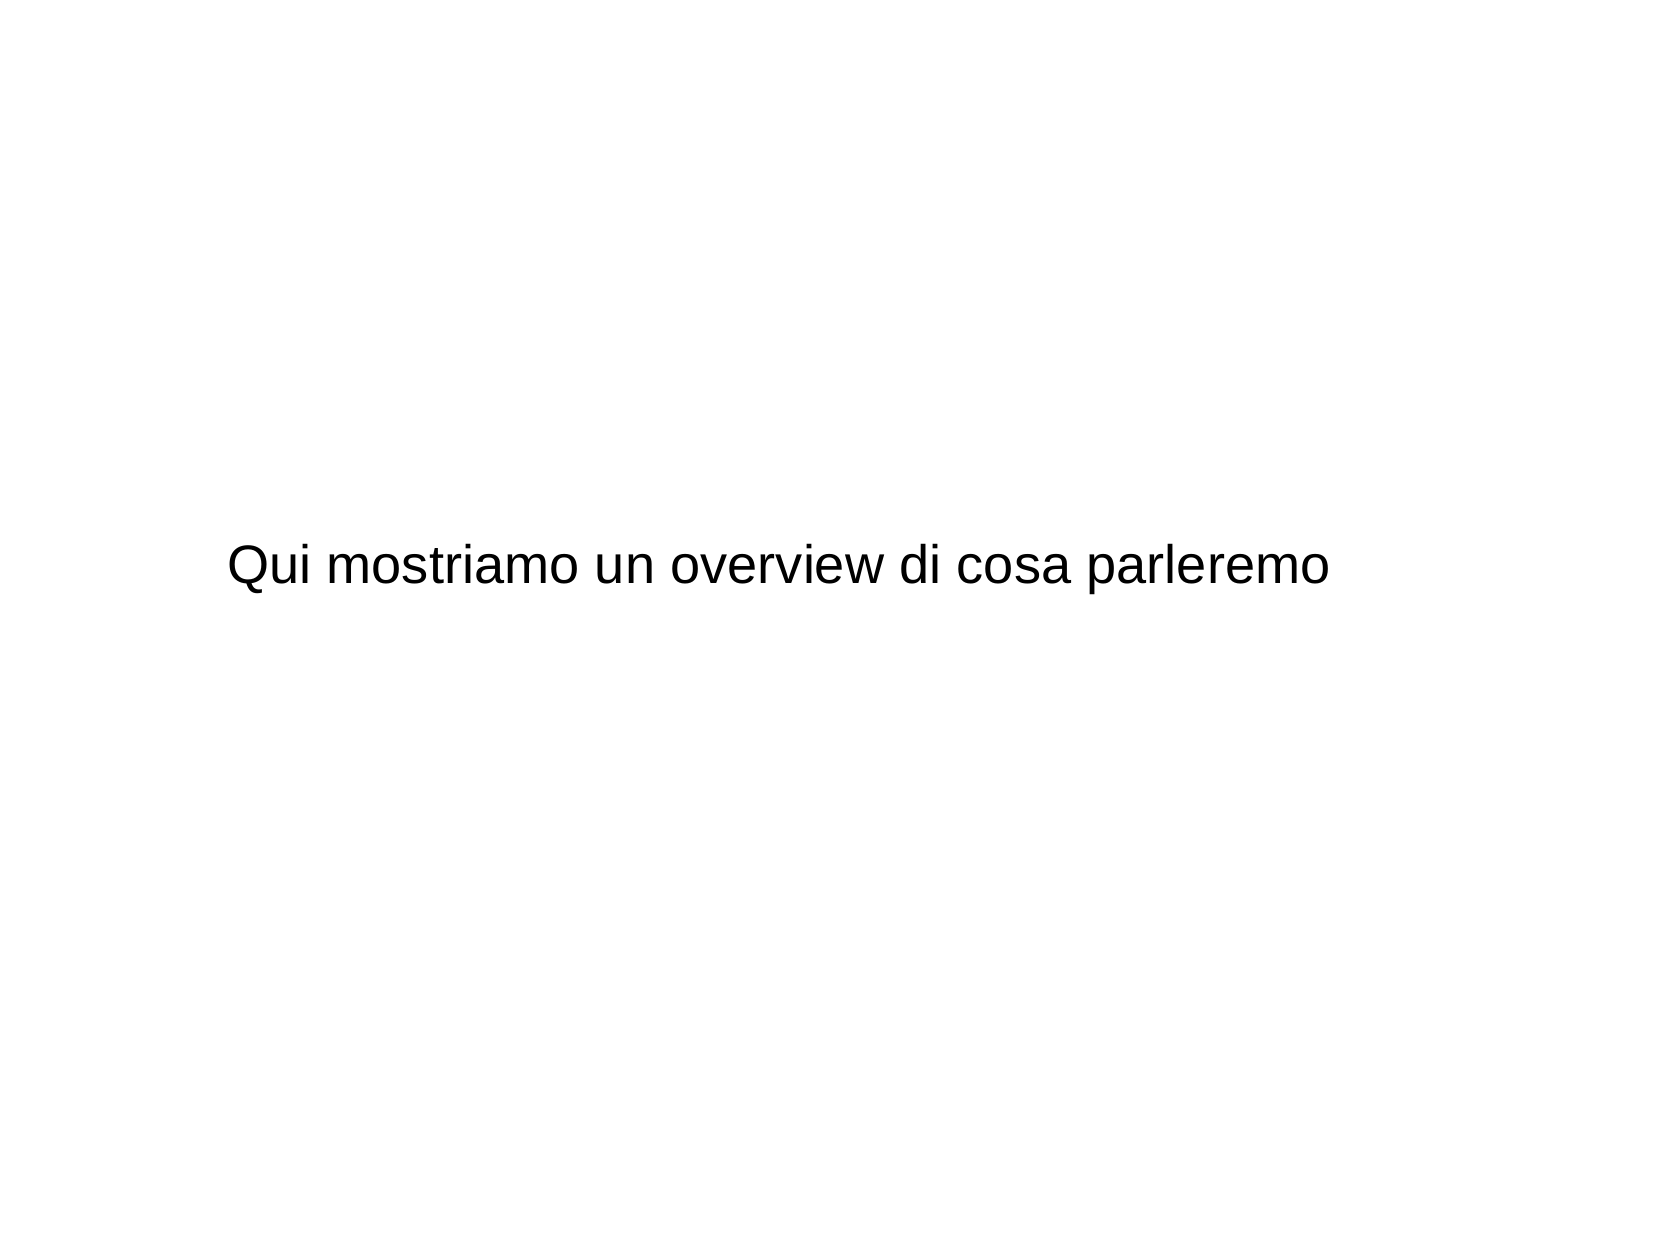

Qui mostriamo un overview di cosa parleremo